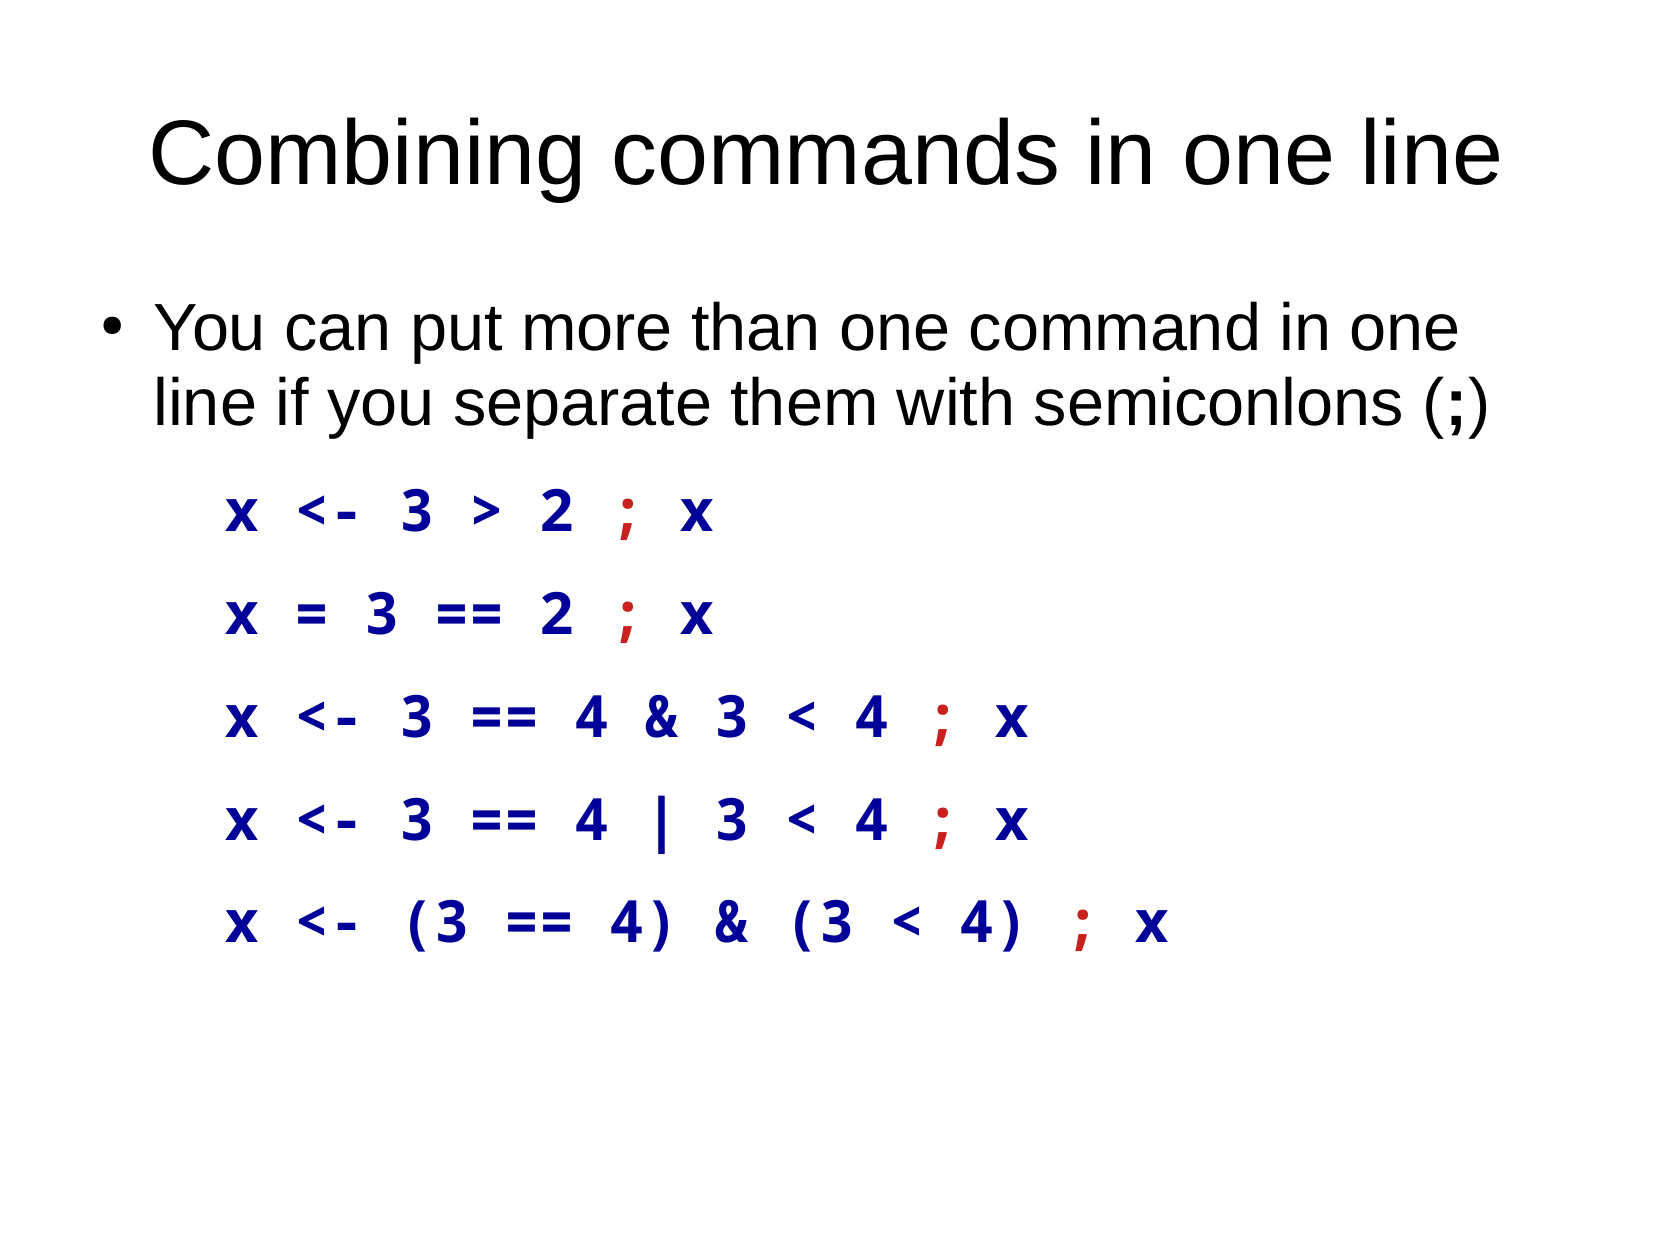

# Combining commands in one line
You can put more than one command in one line if you separate them with semiconlons (;)
x <- 3 > 2 ; x
x = 3 == 2 ; x
x <- 3 == 4 & 3 < 4 ; x
x <- 3 == 4 | 3 < 4 ; x
x <- (3 == 4) & (3 < 4) ; x